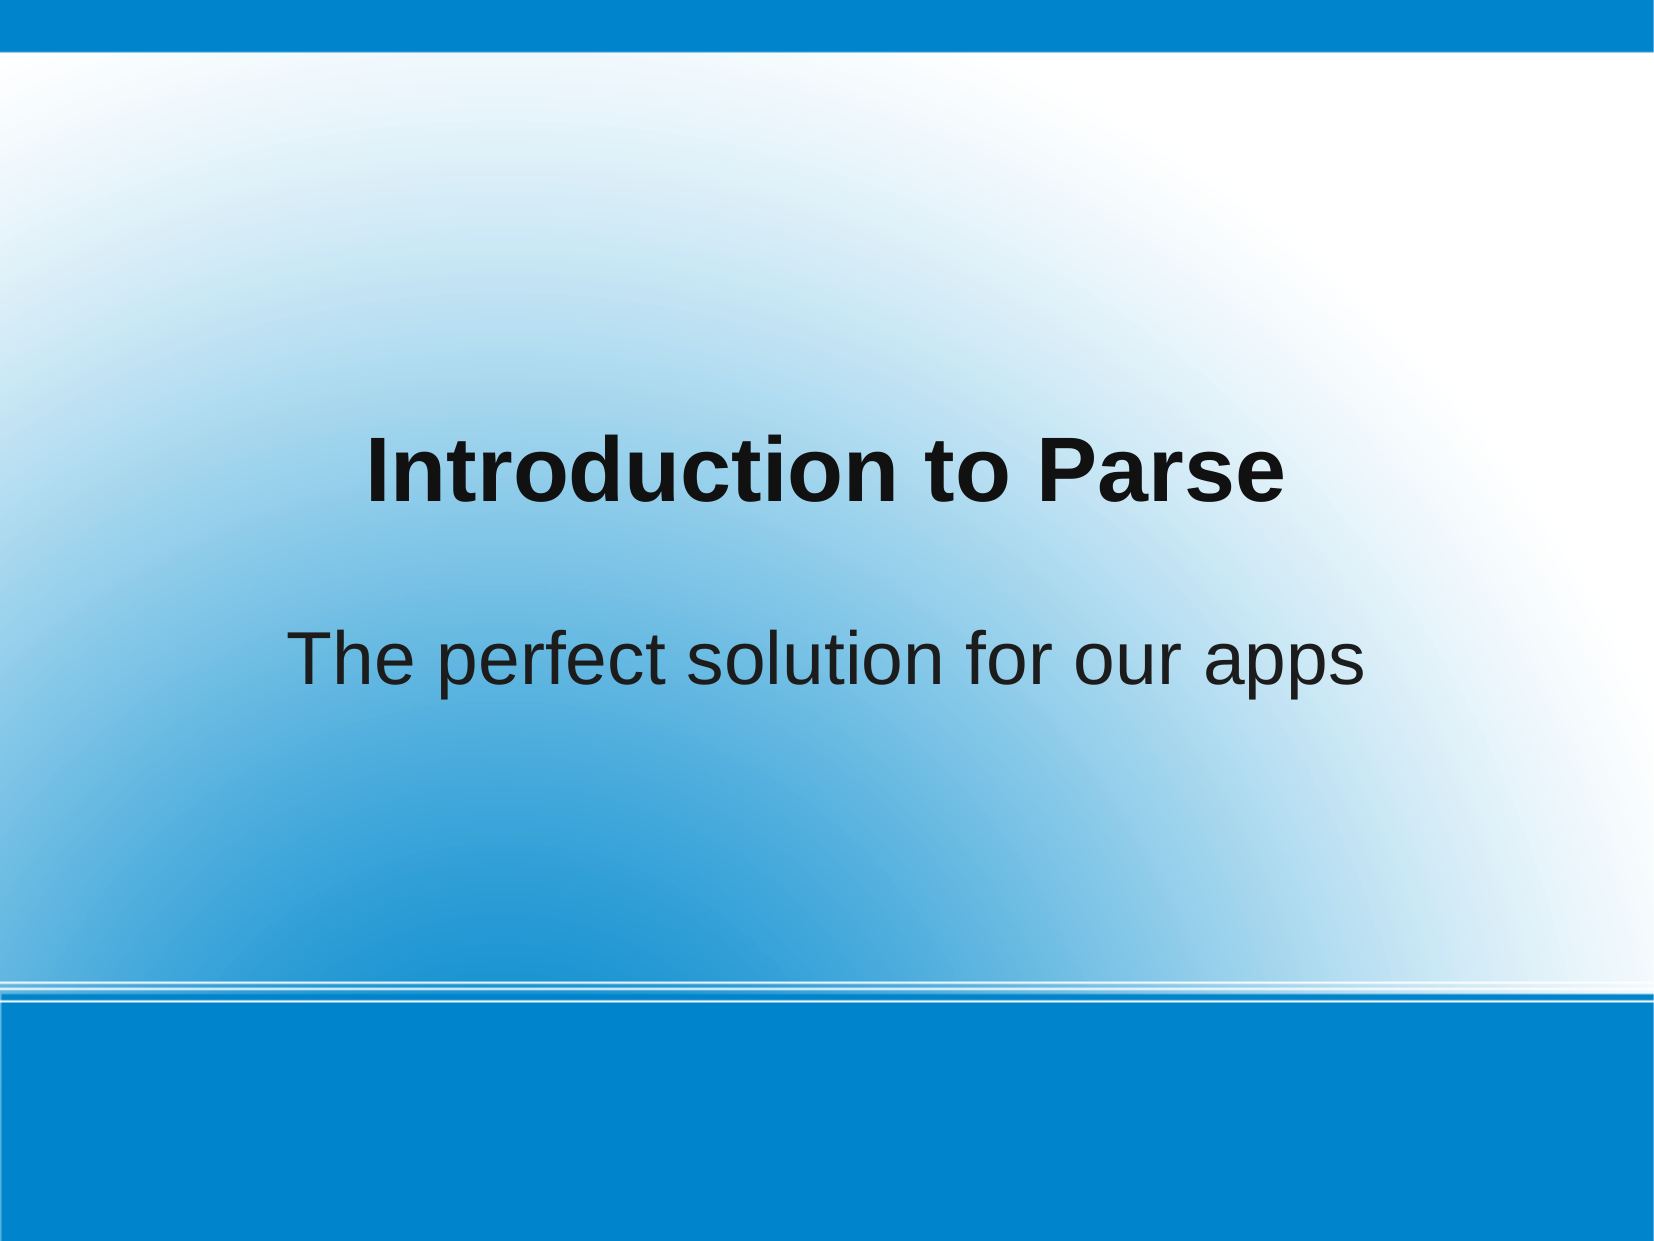

Introduction to Parse
# The perfect solution for our apps